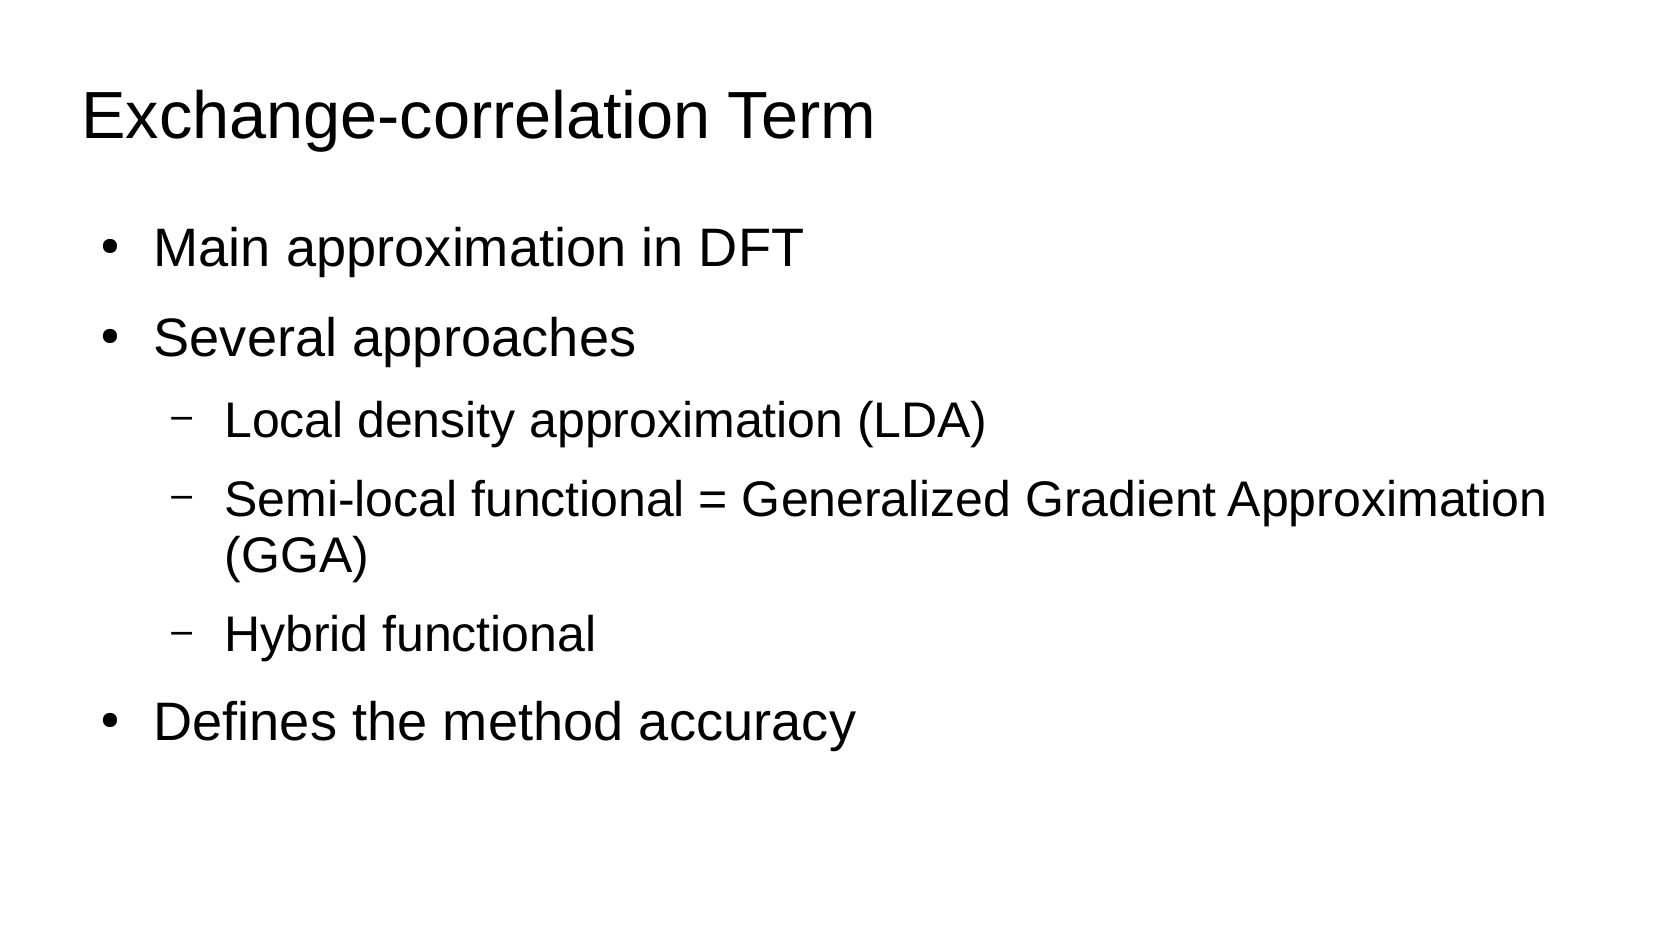

Exchange-correlation Term
# Main approximation in DFT
Several approaches
Local density approximation (LDA)
Semi-local functional = Generalized Gradient Approximation (GGA)
Hybrid functional
Defines the method accuracy